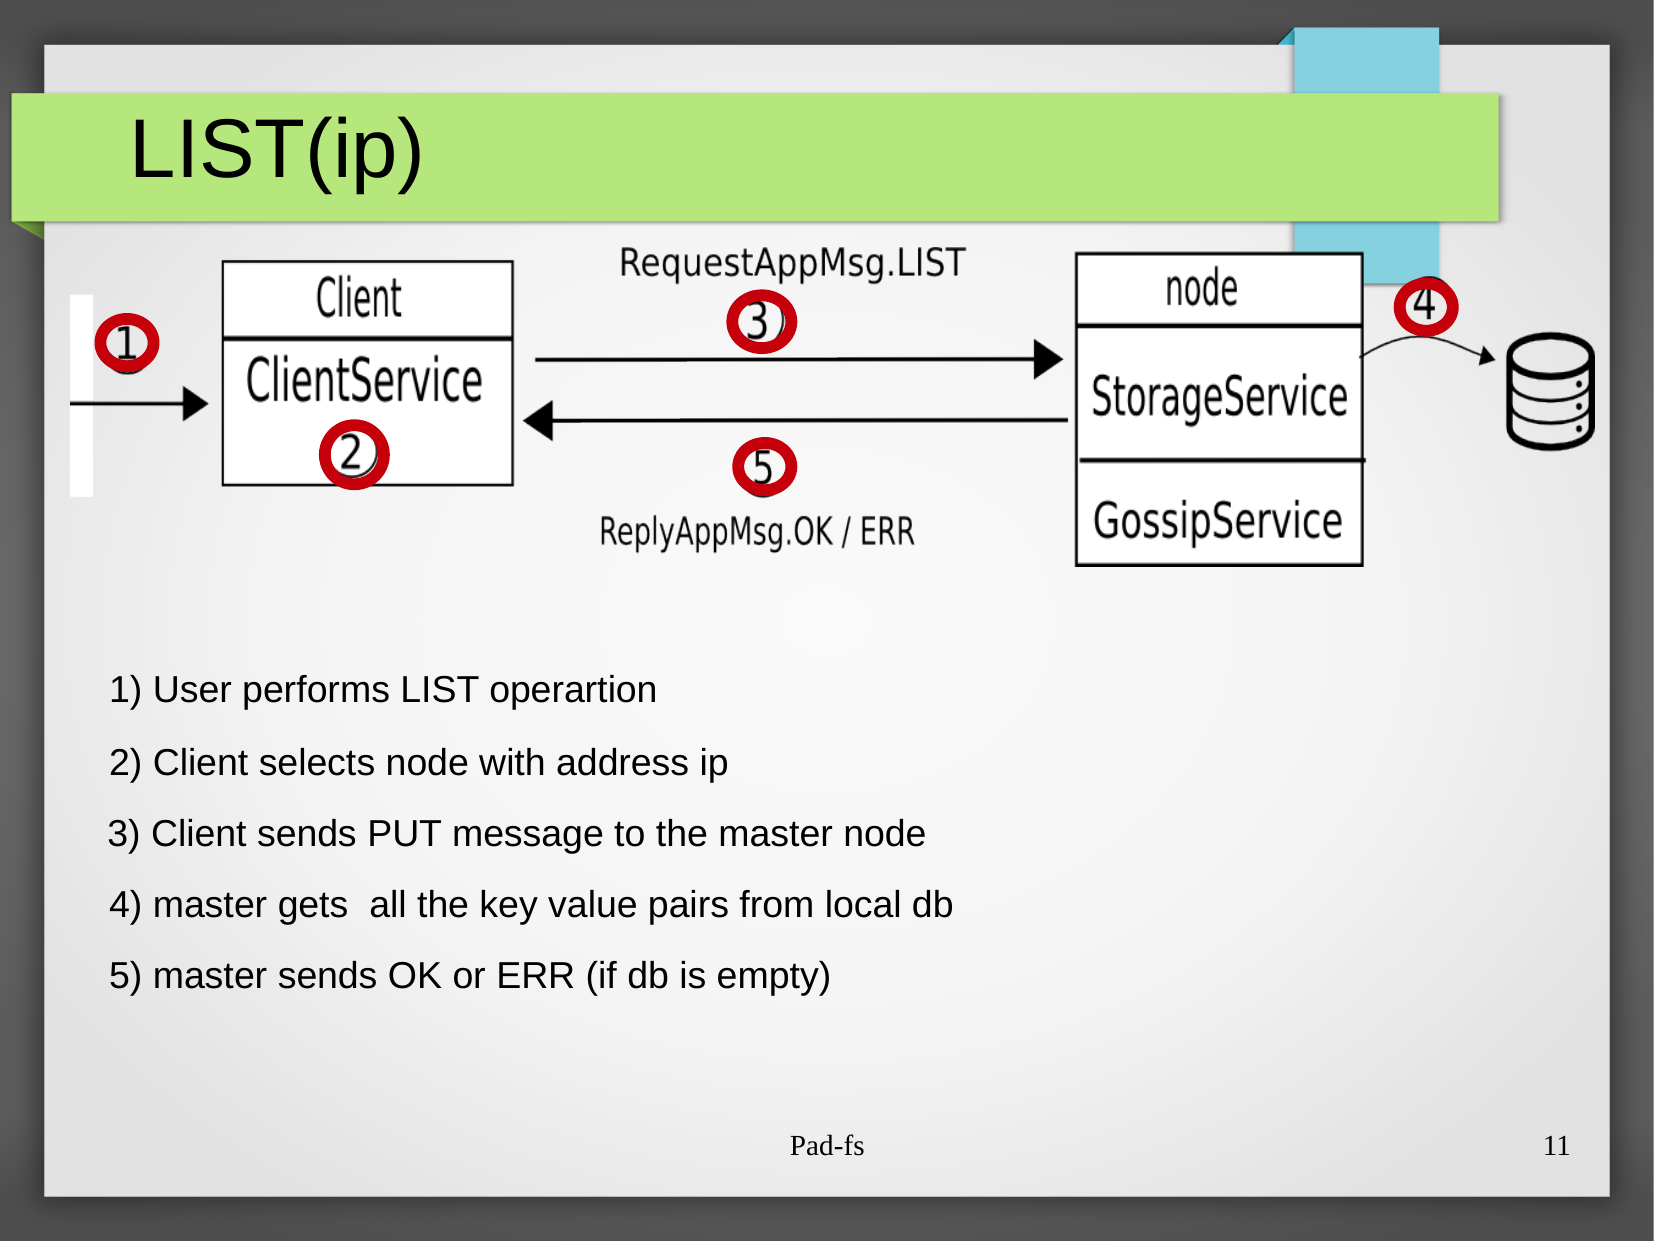

# LIST(ip)
1) User performs LIST operartion
2) Client selects node with address ip
3) Client sends PUT message to the master node
4) master gets all the key value pairs from local db
5) master sends OK or ERR (if db is empty)
Pad-fs
11